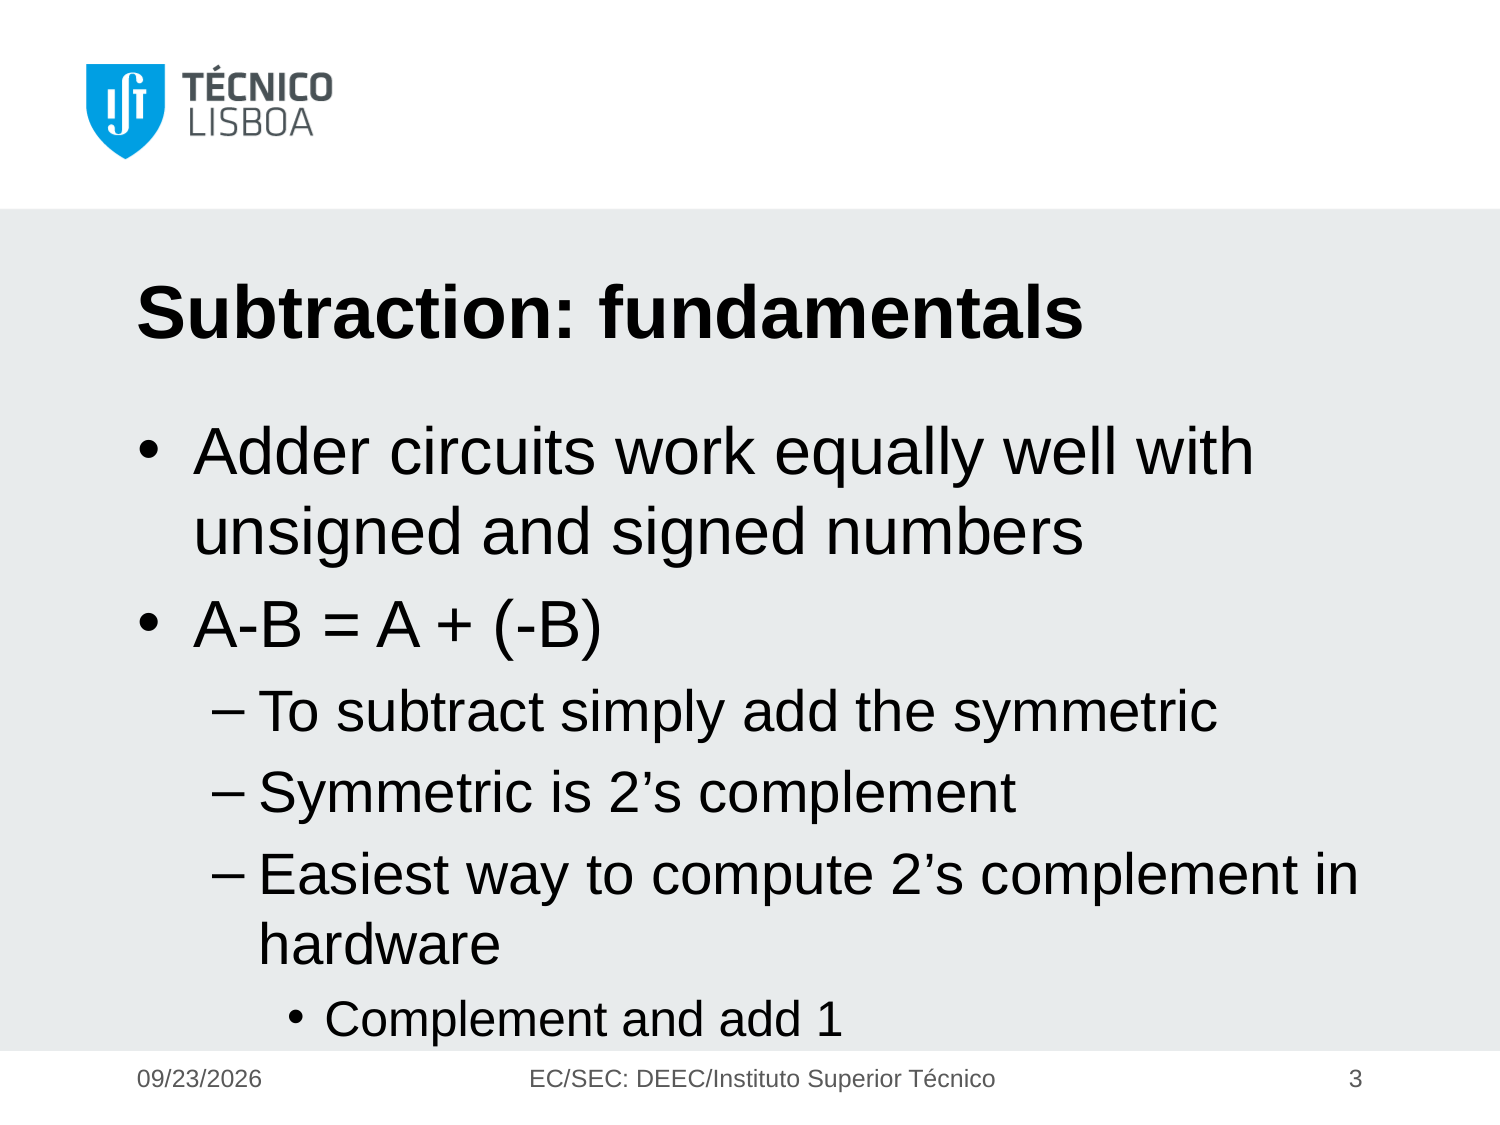

# Subtraction: fundamentals
Adder circuits work equally well with unsigned and signed numbers
A-B = A + (-B)
To subtract simply add the symmetric
Symmetric is 2’s complement
Easiest way to compute 2’s complement in hardware
Complement and add 1
EC/SEC: DEEC/Instituto Superior Técnico
2